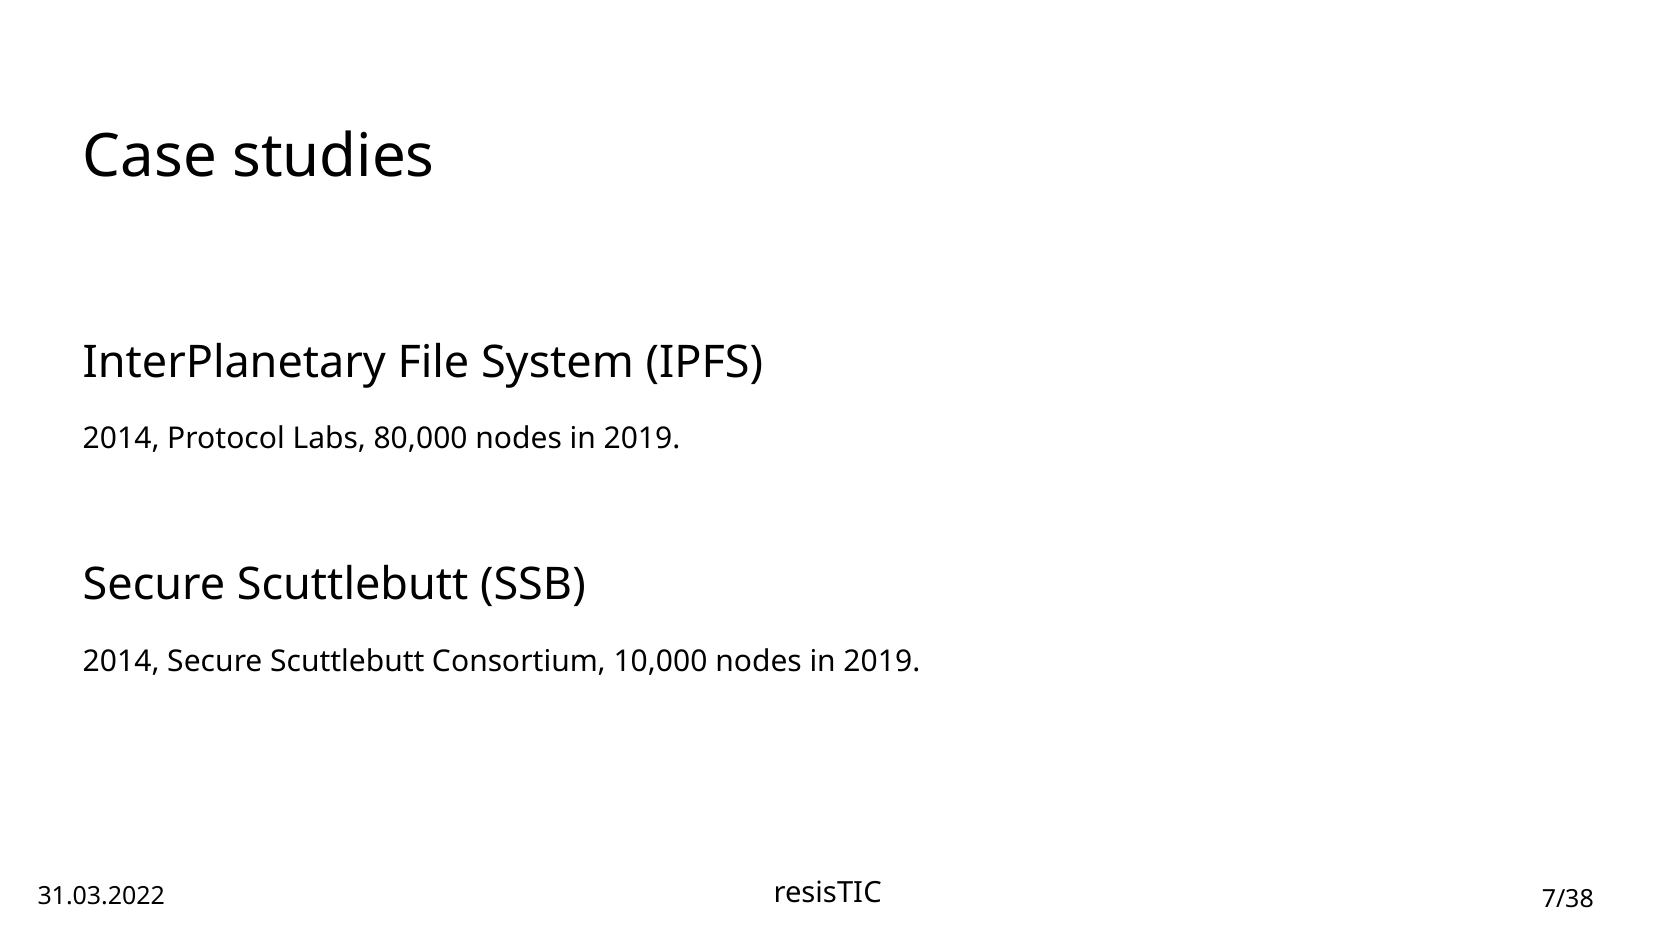

# Case studies
InterPlanetary File System (IPFS)
2014, Protocol Labs, 80,000 nodes in 2019.
Secure Scuttlebutt (SSB)
2014, Secure Scuttlebutt Consortium, 10,000 nodes in 2019.
7/38